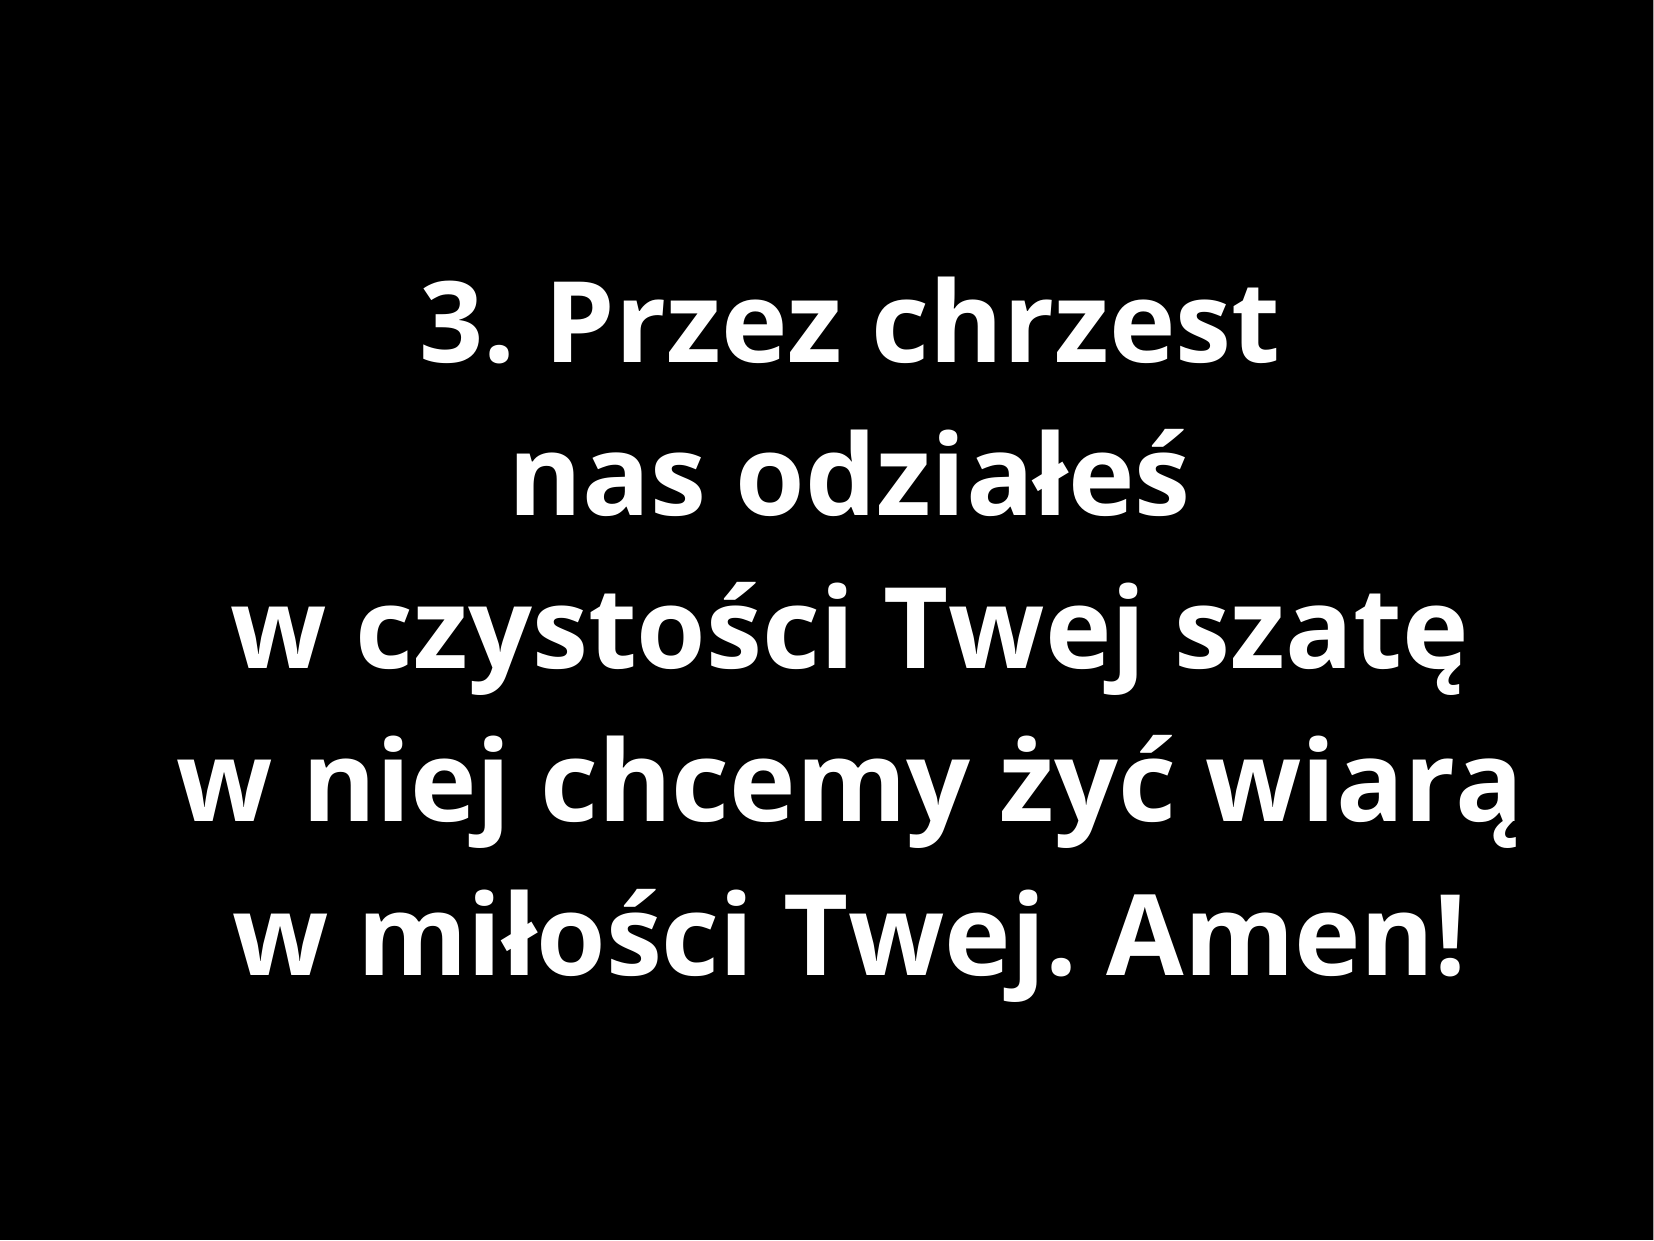

# 3. Przez chrzest
nas odziałeś
w czystości Twej szatę
w niej chcemy żyć wiarą
w miłości Twej. Amen!